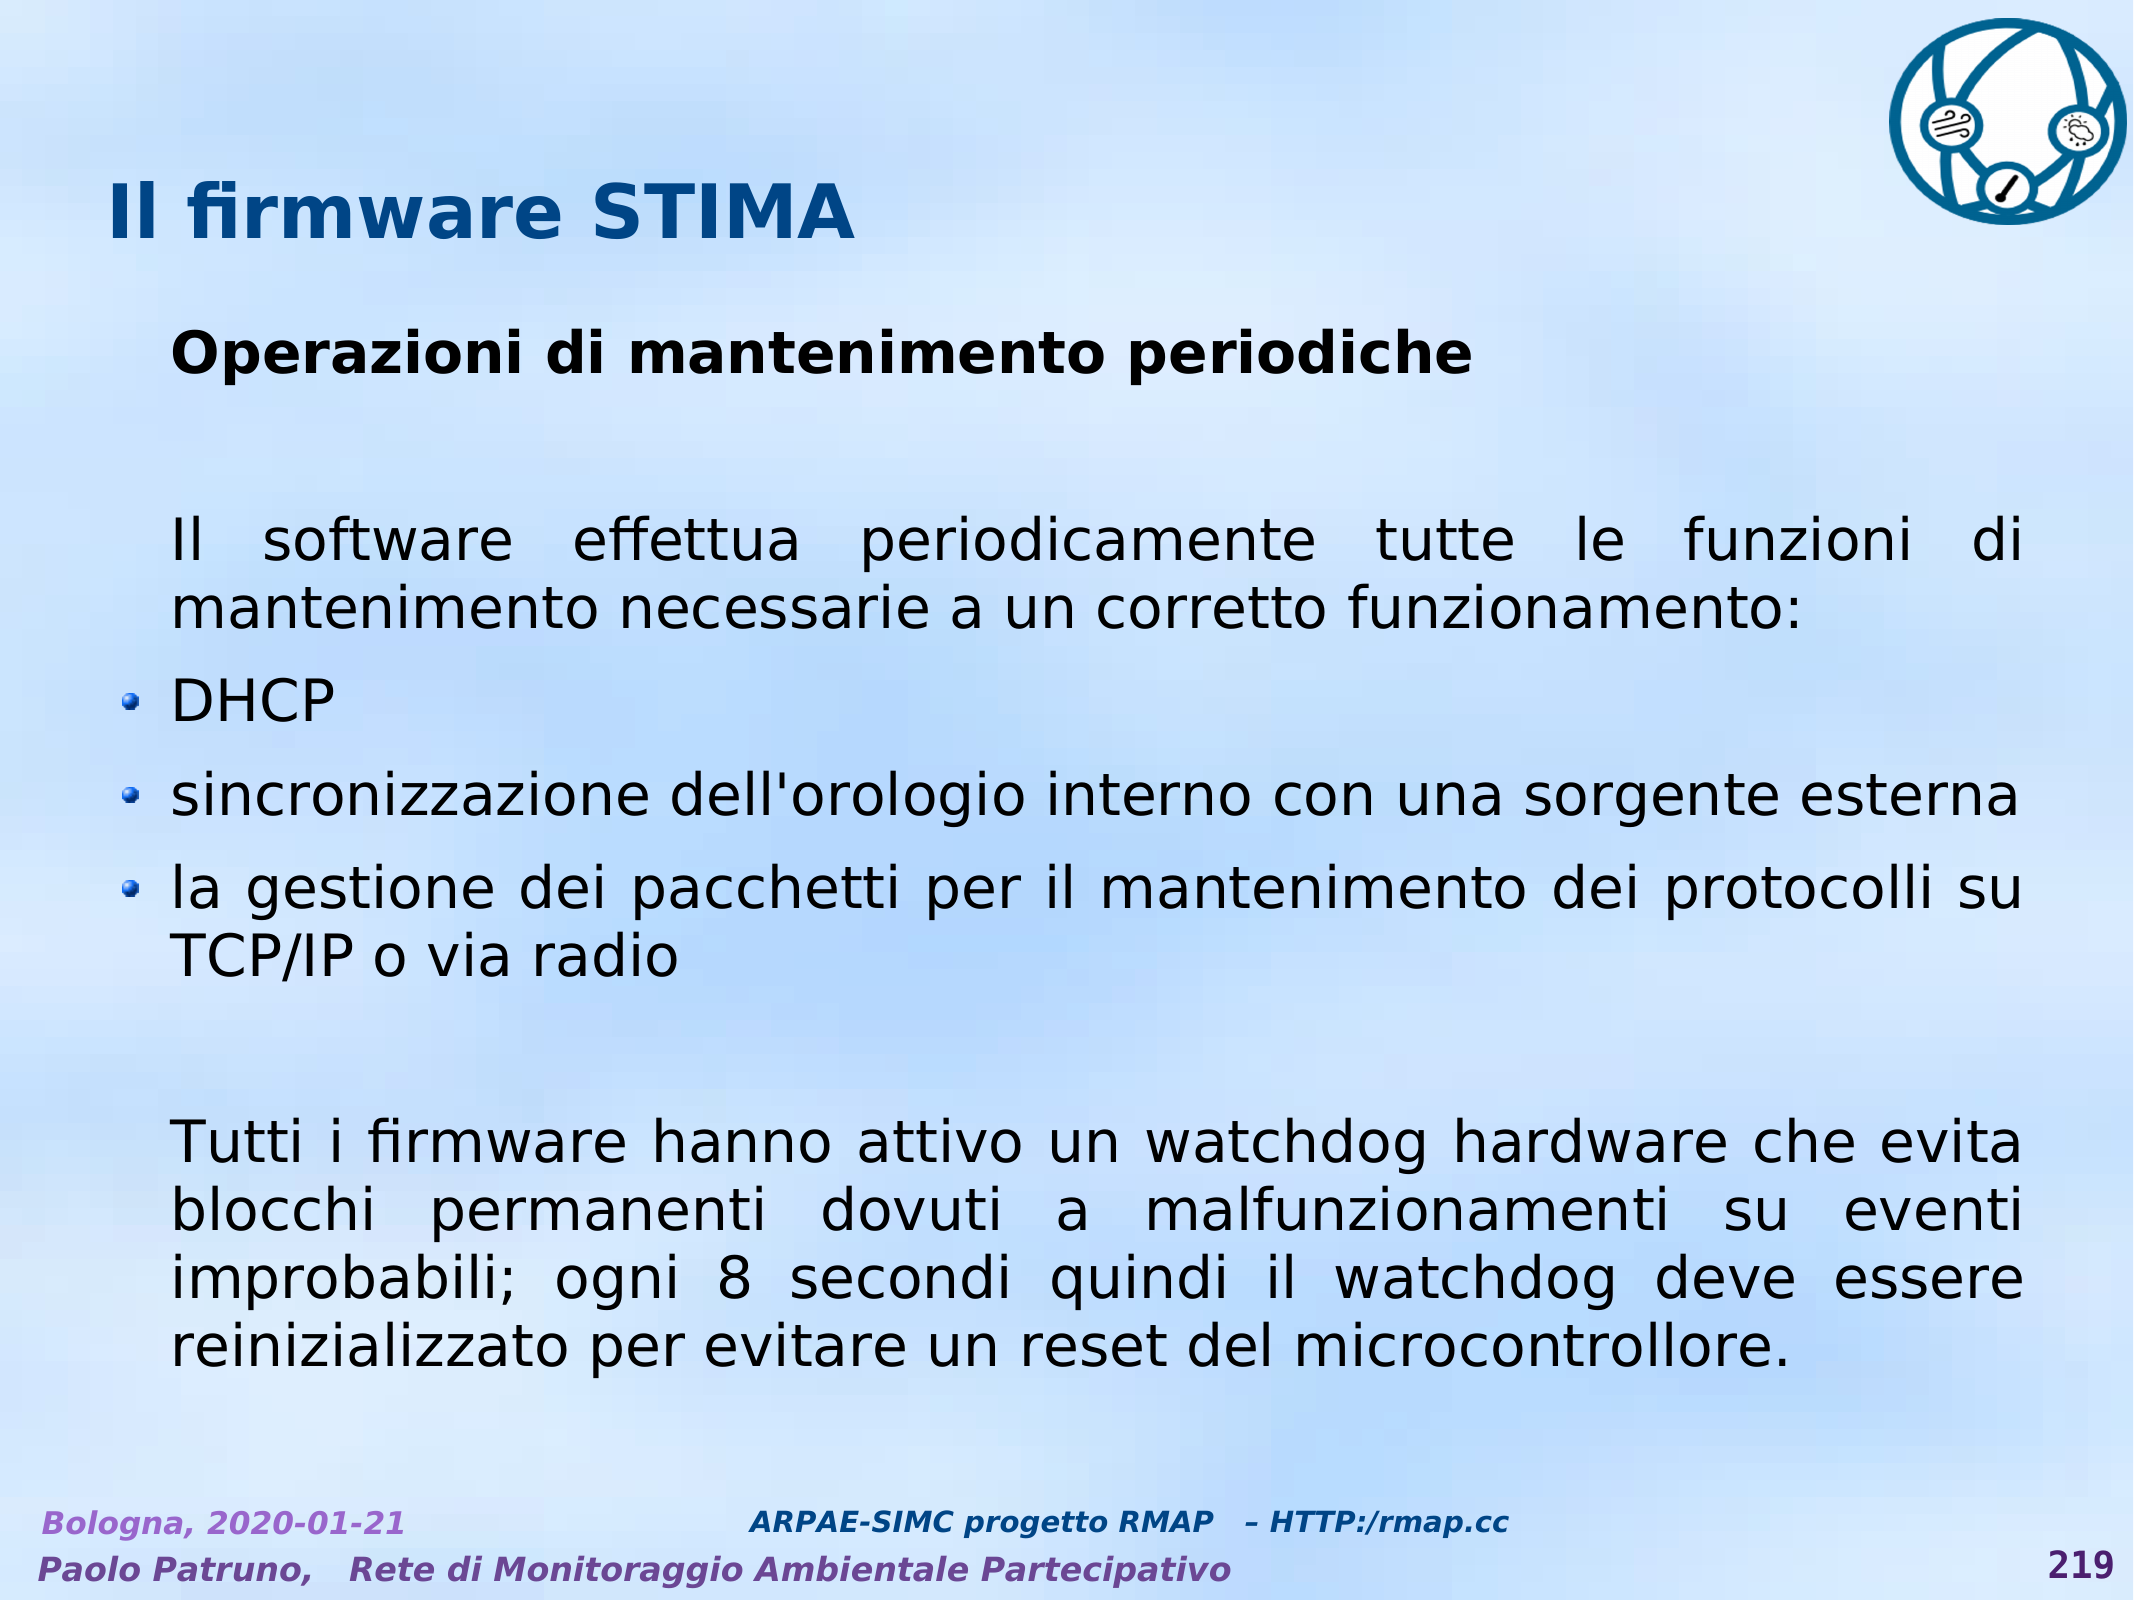

# Il firmware STIMA
Operazioni di mantenimento periodiche
Il software effettua periodicamente tutte le funzioni di mantenimento necessarie a un corretto funzionamento:
DHCP
sincronizzazione dell'orologio interno con una sorgente esterna
la gestione dei pacchetti per il mantenimento dei protocolli su TCP/IP o via radio
Tutti i firmware hanno attivo un watchdog hardware che evita blocchi permanenti dovuti a malfunzionamenti su eventi improbabili; ogni 8 secondi quindi il watchdog deve essere reinizializzato per evitare un reset del microcontrollore.